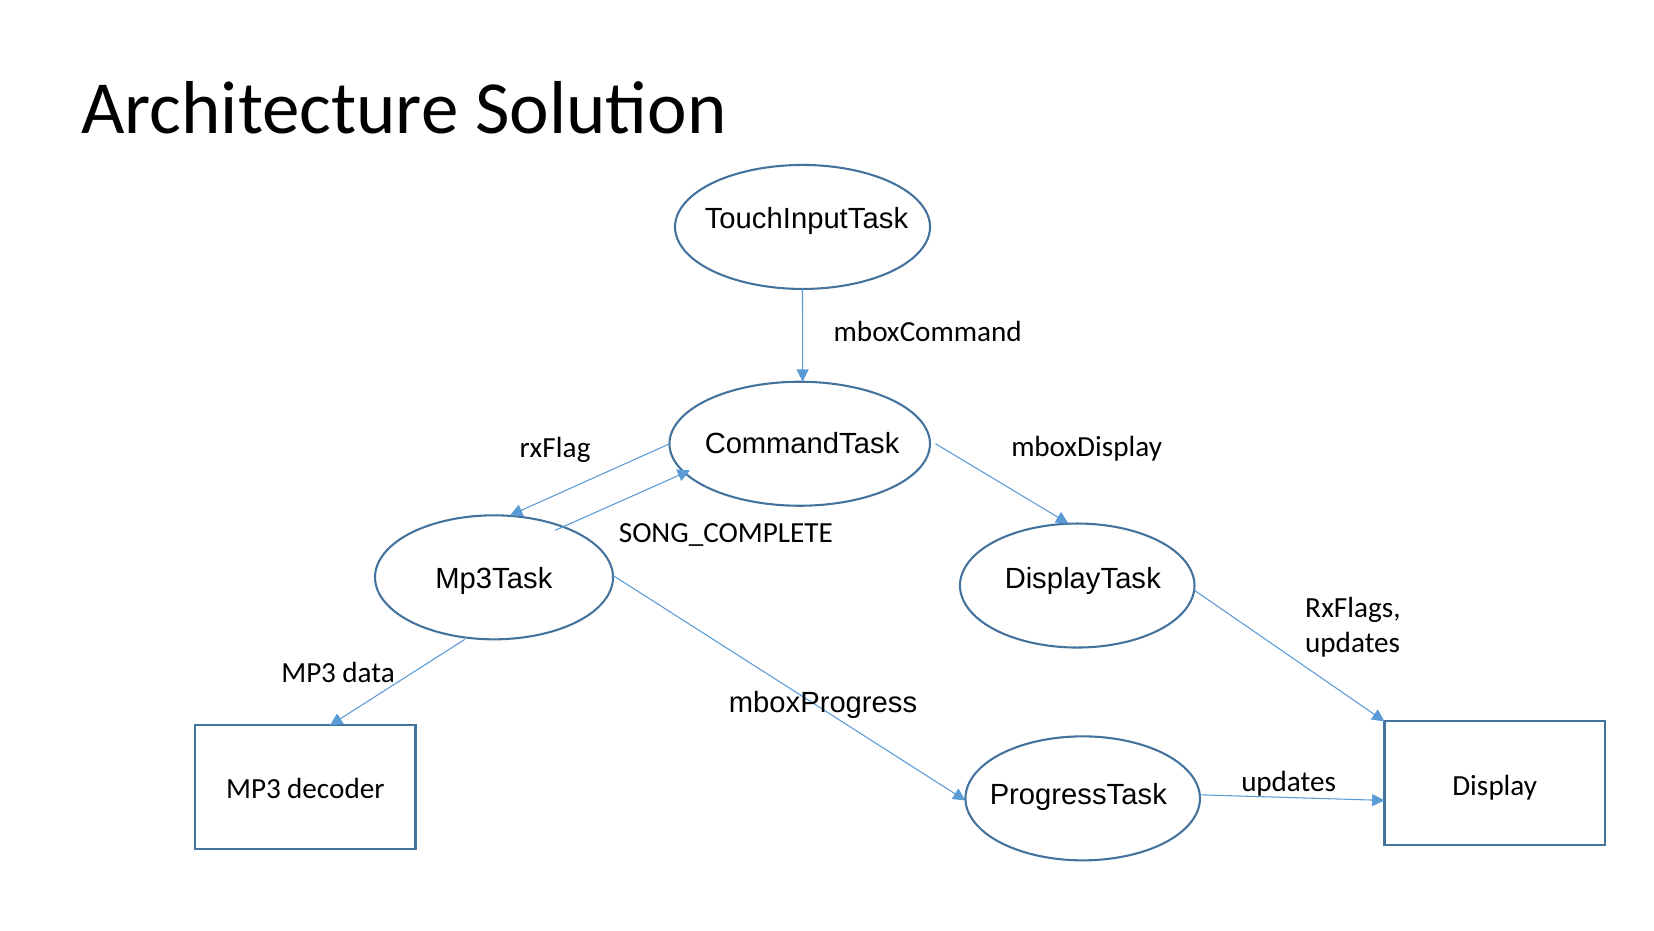

# Architecture Solution
TouchInputTask
mboxCommand
CommandTask
mboxDisplay
rxFlag
SONG_COMPLETE
Mp3Task
DisplayTask
RxFlags,
updates
MP3 data
mboxProgress
Display
MP3 decoder
updates
ProgressTask